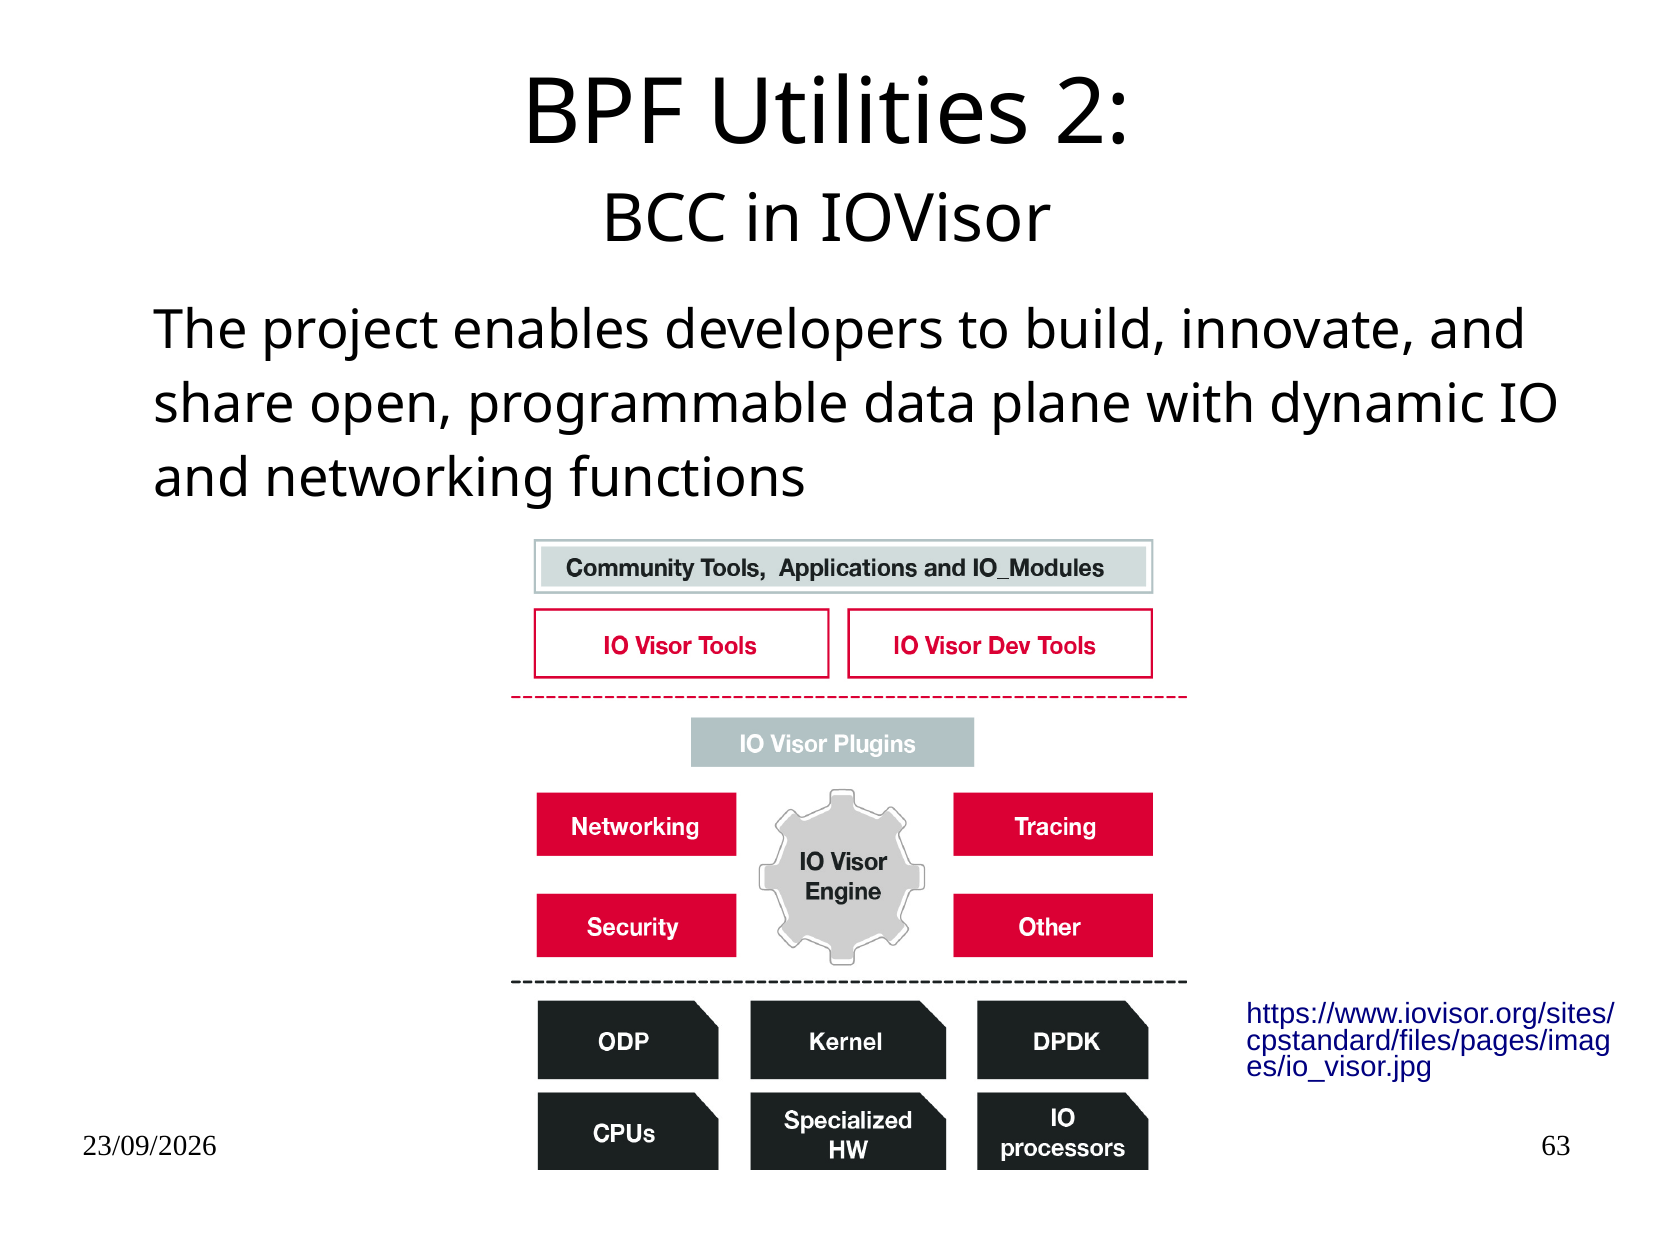

# BPF Utilities 2: BCC in IOVisor
The project enables developers to build, innovate, and share open, programmable data plane with dynamic IO and networking functions
https://www.iovisor.org/sites/cpstandard/files/pages/images/io_visor.jpg
63